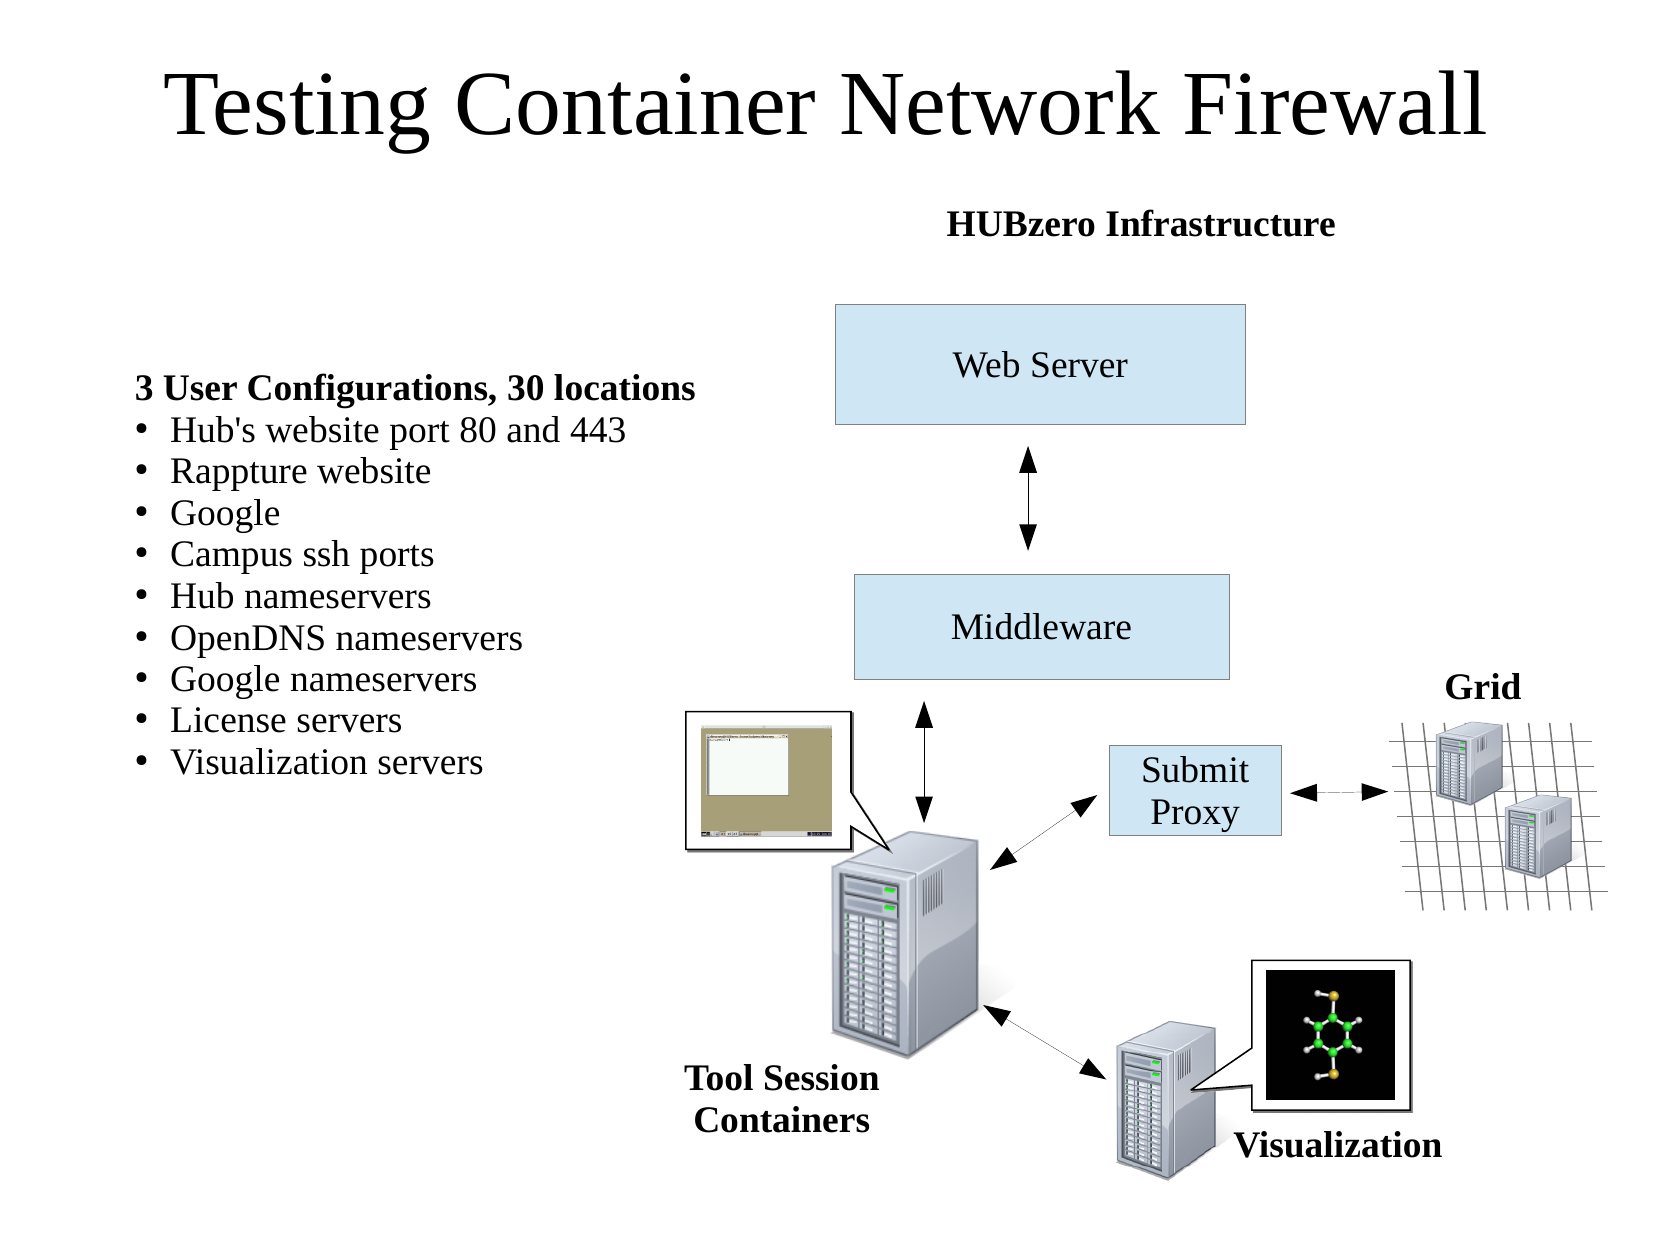

# Testing Container Network Firewall
HUBzero Infrastructure
Web Server
3 User Configurations, 30 locations
Hub's website port 80 and 443
Rappture website
Google
Campus ssh ports
Hub nameservers
OpenDNS nameservers
Google nameservers
License servers
Visualization servers
Middleware
Grid
Submit
Proxy
Tool Session
Containers
Visualization